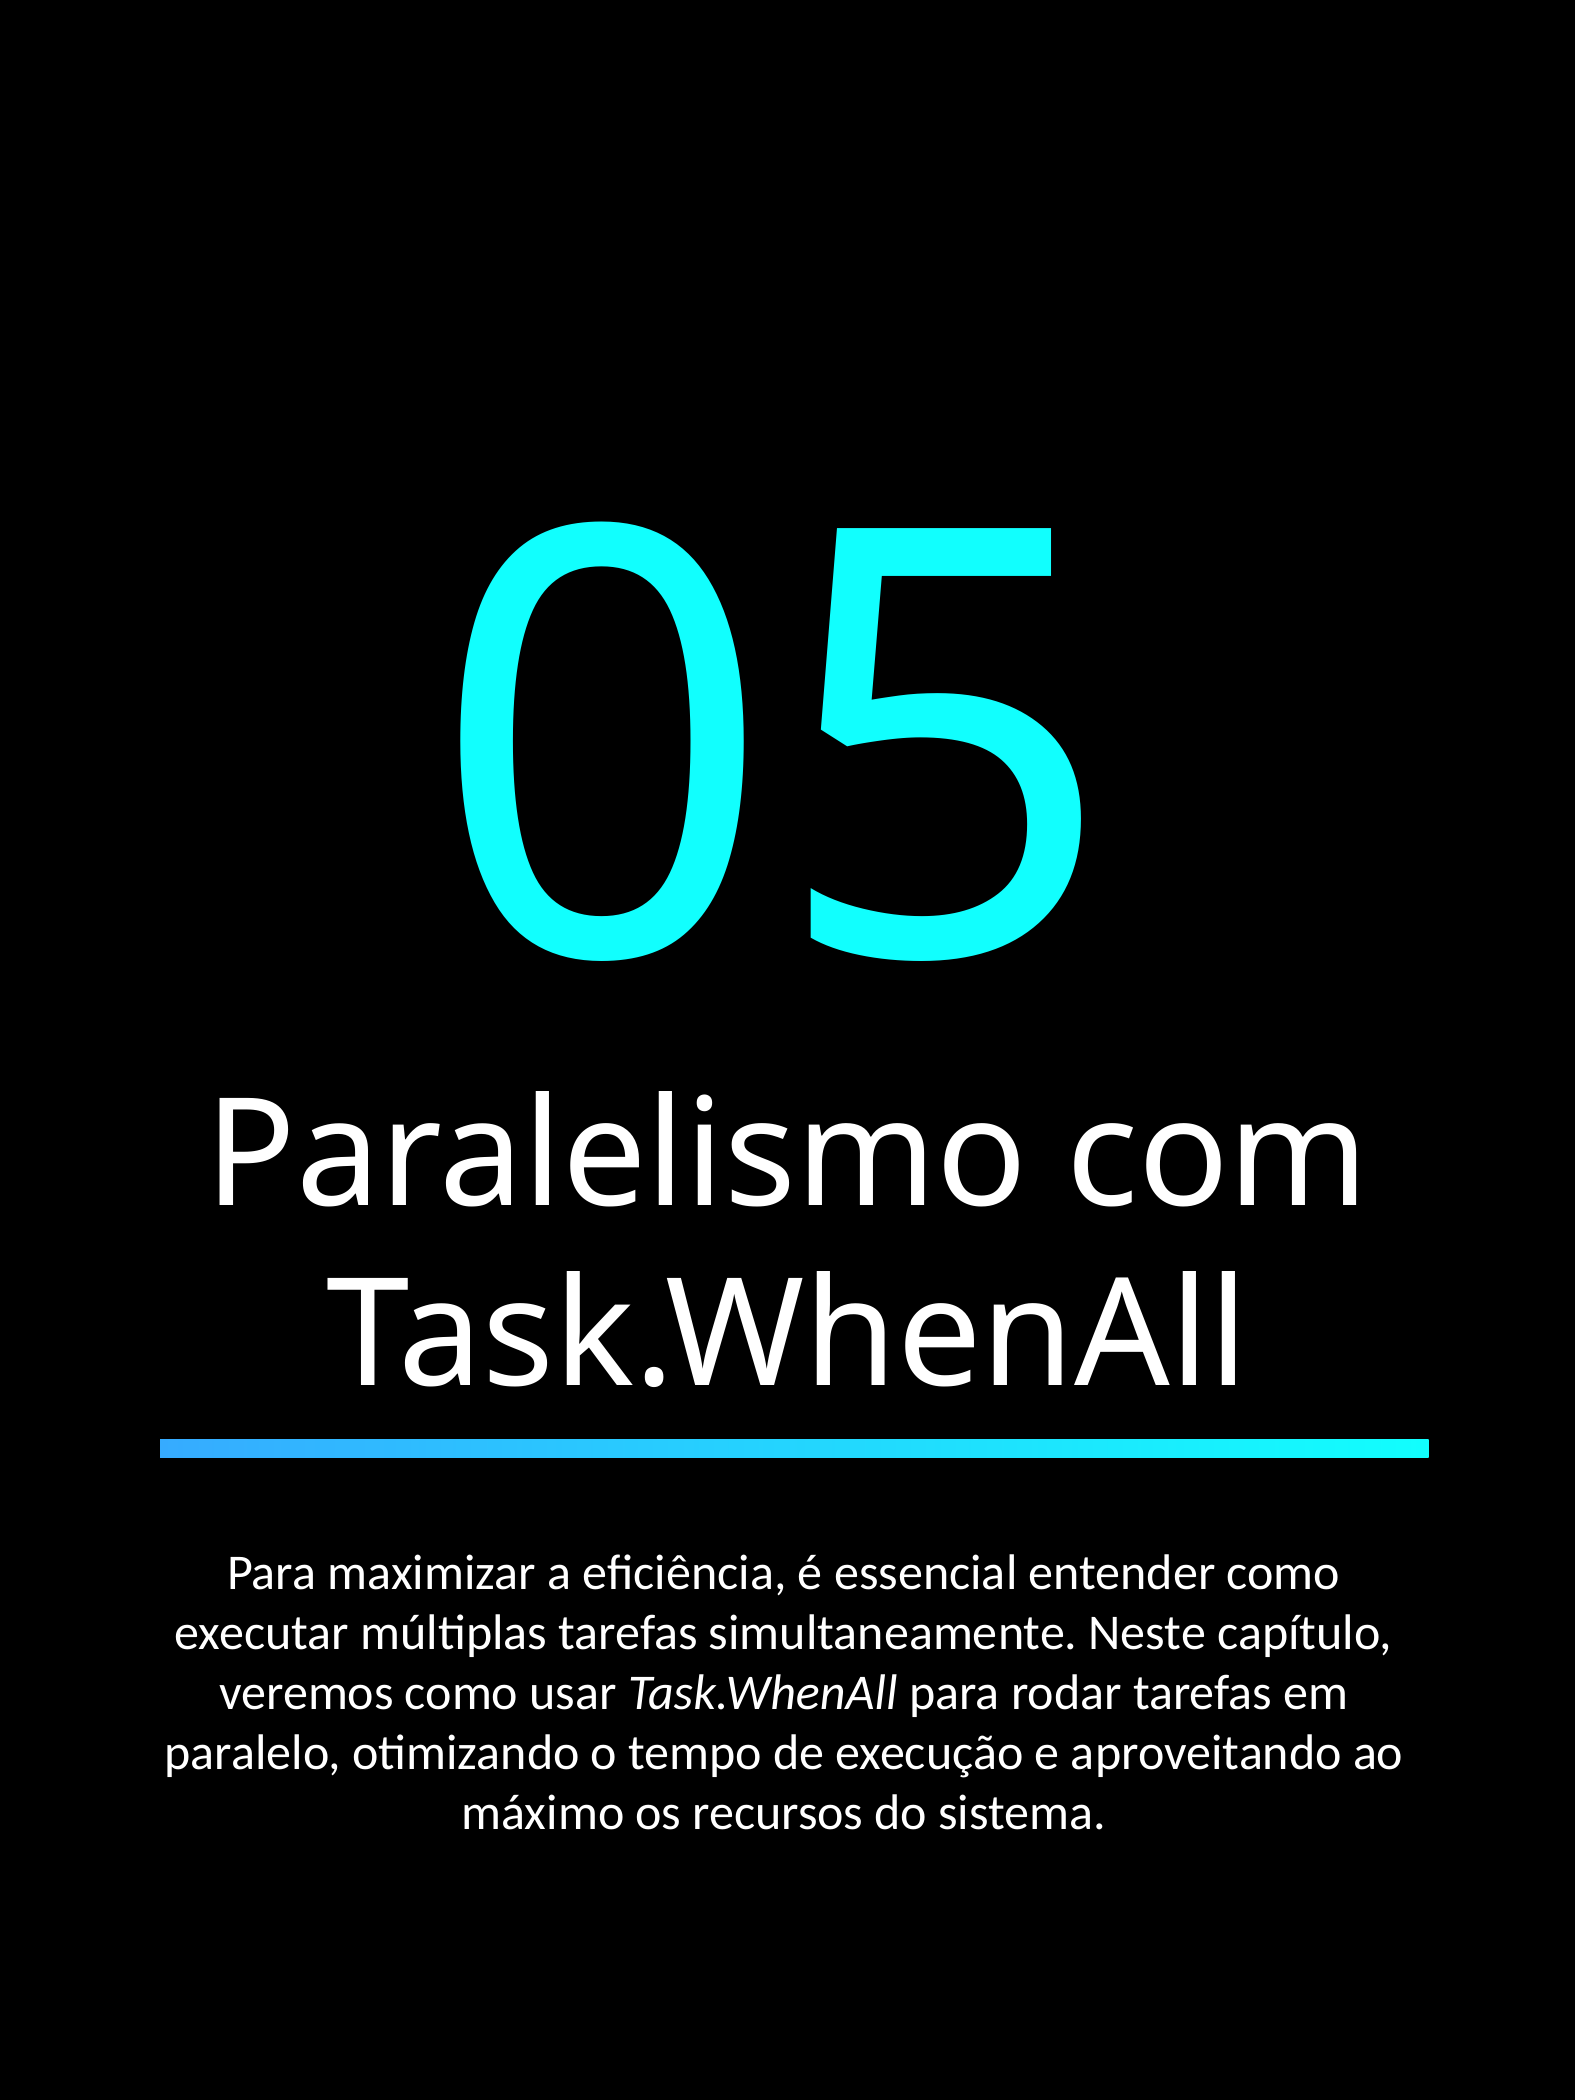

05
Paralelismo com Task.WhenAll
Para maximizar a eficiência, é essencial entender como executar múltiplas tarefas simultaneamente. Neste capítulo, veremos como usar Task.WhenAll para rodar tarefas em paralelo, otimizando o tempo de execução e aproveitando ao máximo os recursos do sistema.
PROGRAMAÇÃO ASSÍCRONA PARA JEDIS
11